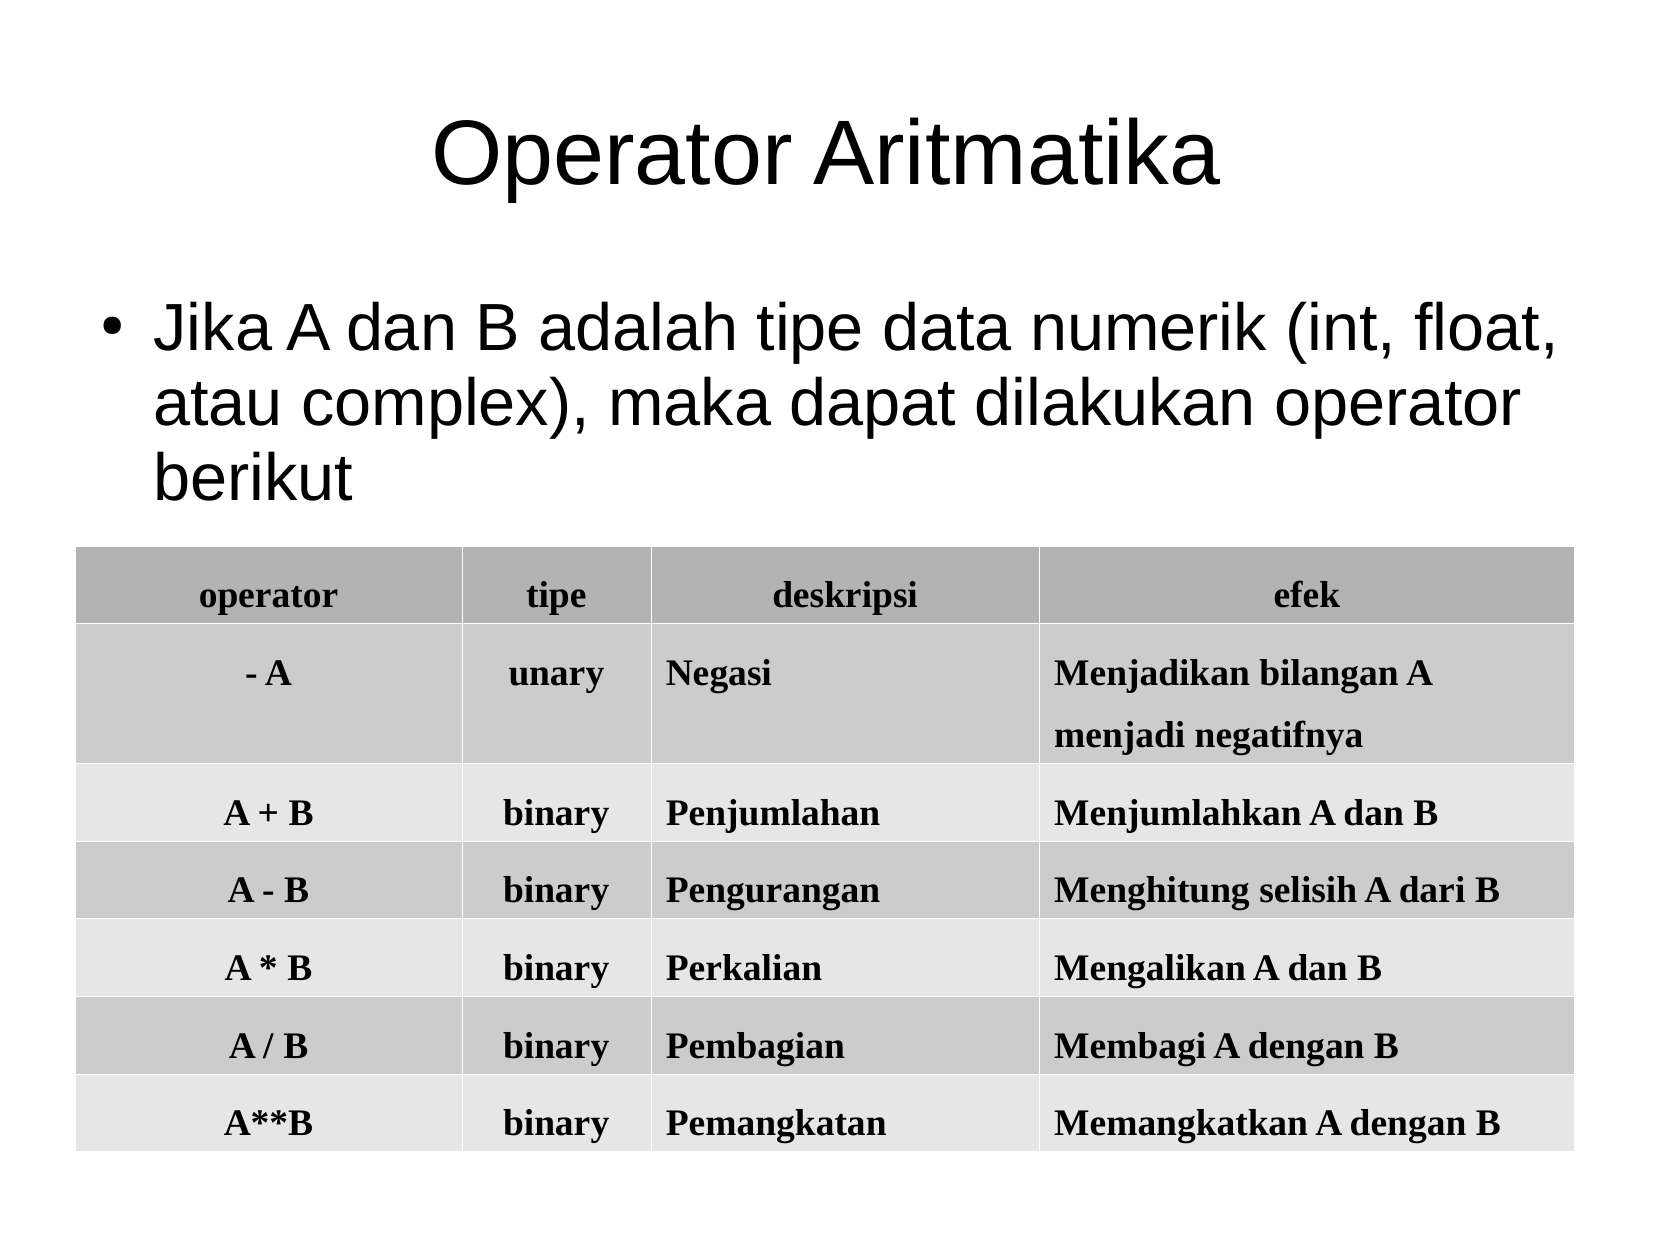

# Operator Aritmatika
Jika A dan B adalah tipe data numerik (int, float, atau complex), maka dapat dilakukan operator berikut
| operator | tipe | deskripsi | efek |
| --- | --- | --- | --- |
| - A | unary | Negasi | Menjadikan bilangan A menjadi negatifnya |
| A + B | binary | Penjumlahan | Menjumlahkan A dan B |
| A - B | binary | Pengurangan | Menghitung selisih A dari B |
| A \* B | binary | Perkalian | Mengalikan A dan B |
| A / B | binary | Pembagian | Membagi A dengan B |
| A\*\*B | binary | Pemangkatan | Memangkatkan A dengan B |